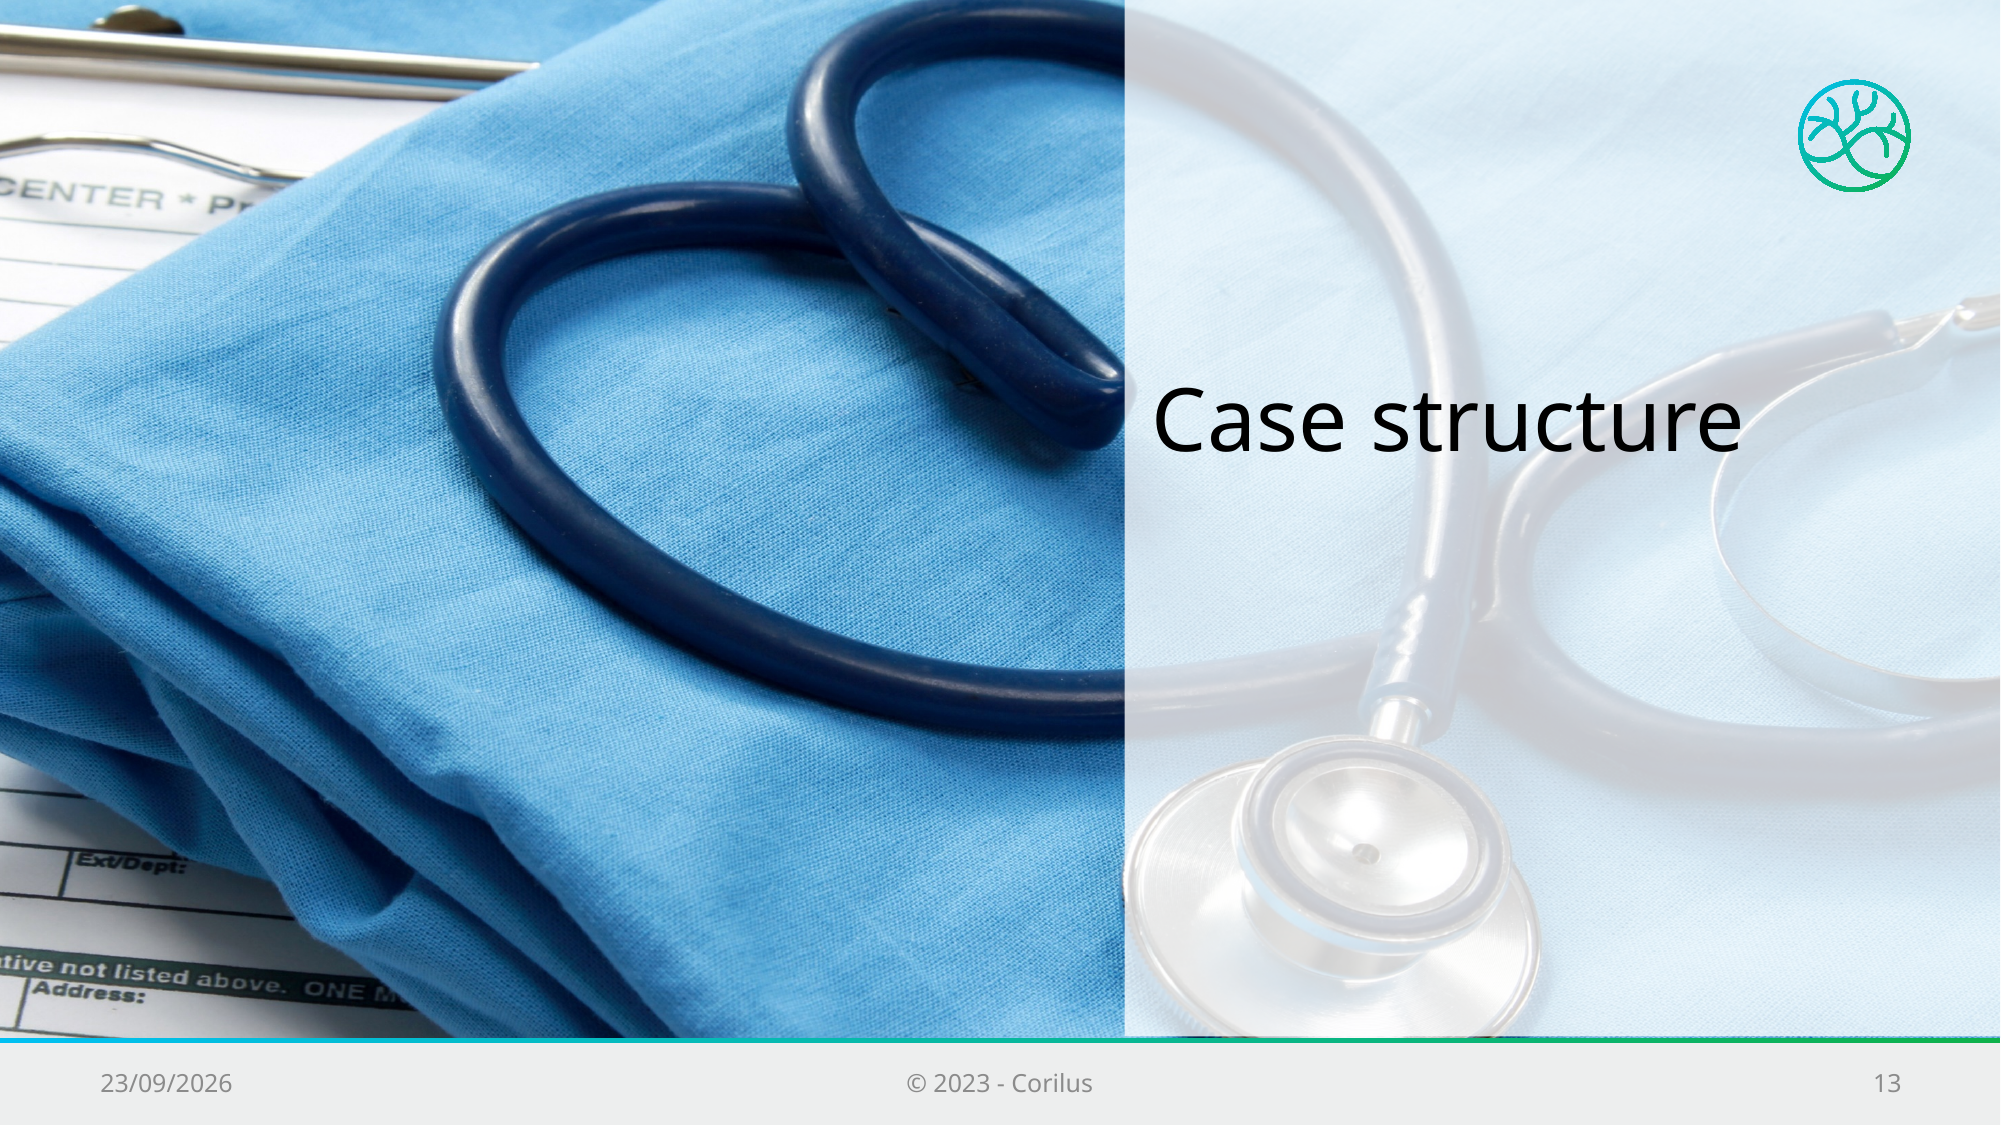

# Case structure
© 2023 - Corilus
13